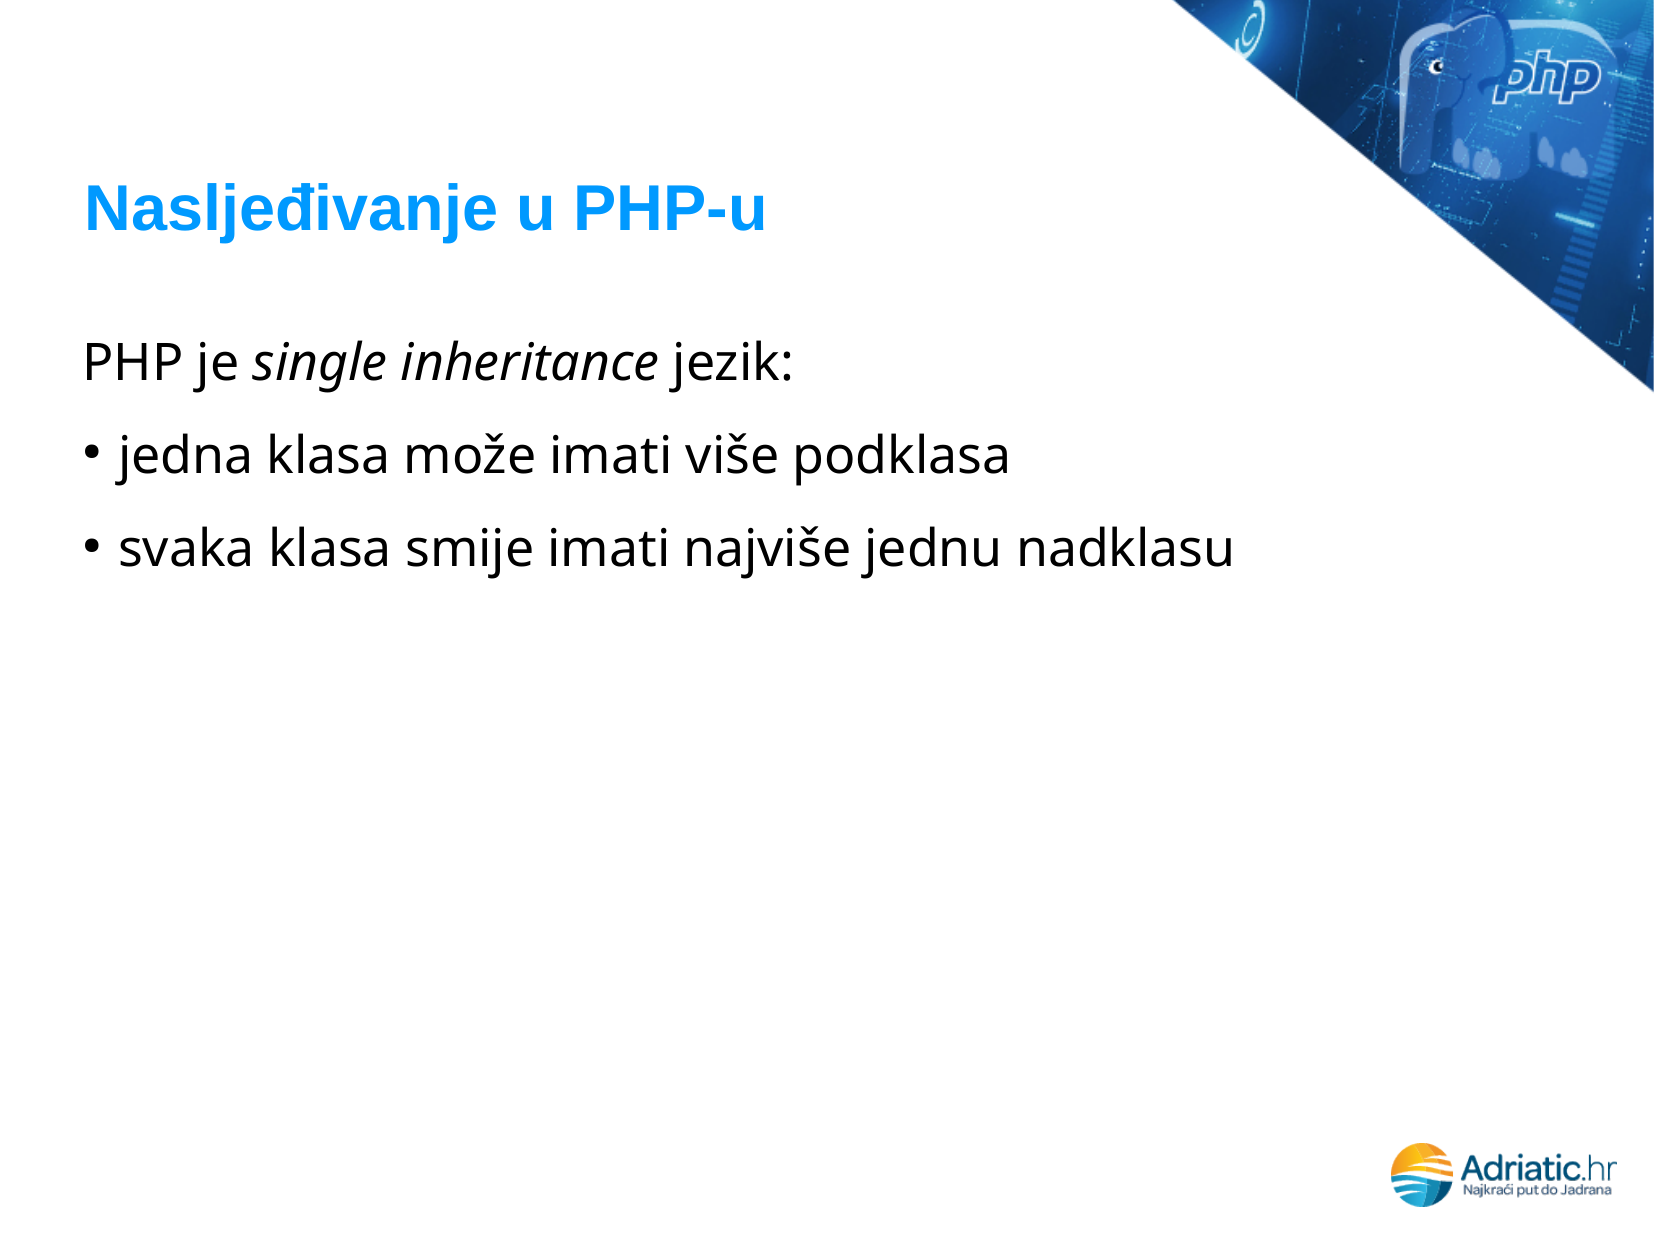

# Nasljeđivanje u PHP-u
PHP je single inheritance jezik:
jedna klasa može imati više podklasa
svaka klasa smije imati najviše jednu nadklasu